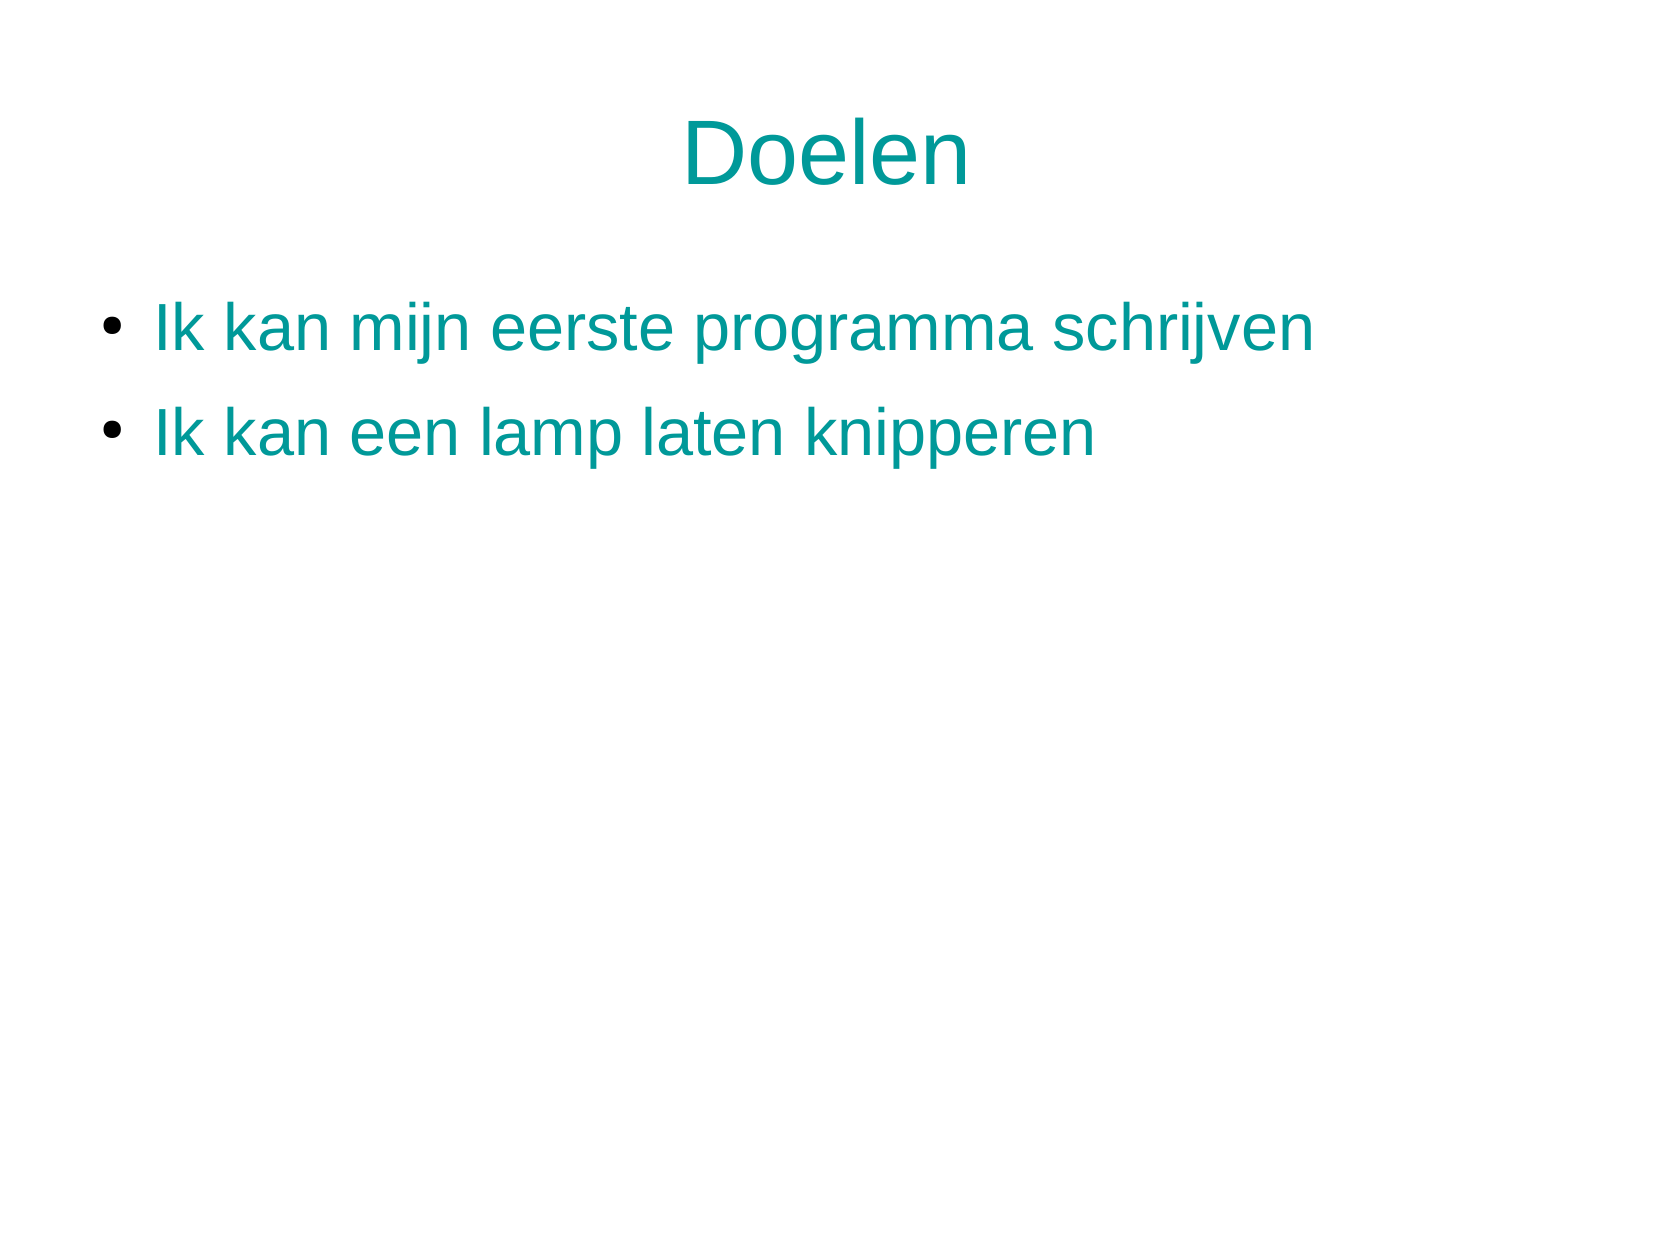

# Doelen
Ik kan mijn eerste programma schrijven
Ik kan een lamp laten knipperen